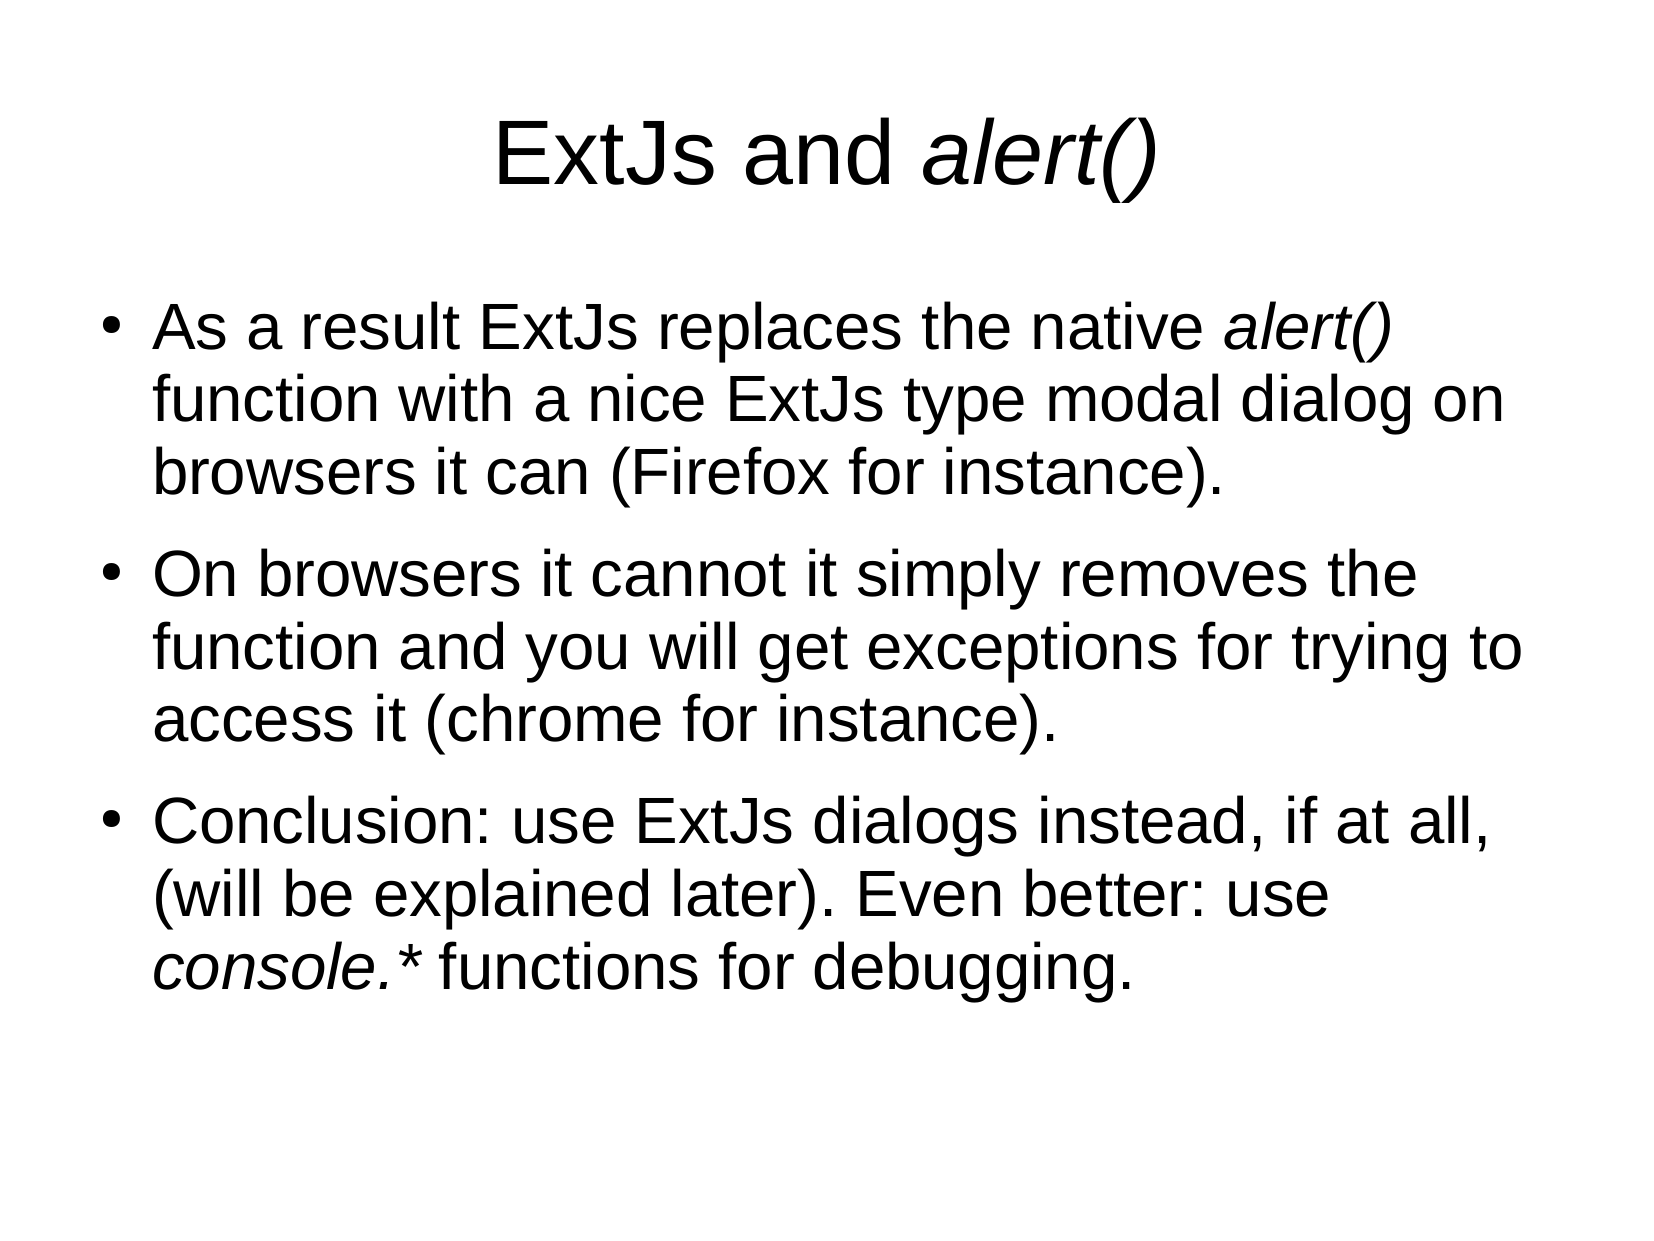

# ExtJs and alert()
As a result ExtJs replaces the native alert() function with a nice ExtJs type modal dialog on browsers it can (Firefox for instance).
On browsers it cannot it simply removes the function and you will get exceptions for trying to access it (chrome for instance).
Conclusion: use ExtJs dialogs instead, if at all, (will be explained later). Even better: use console.* functions for debugging.